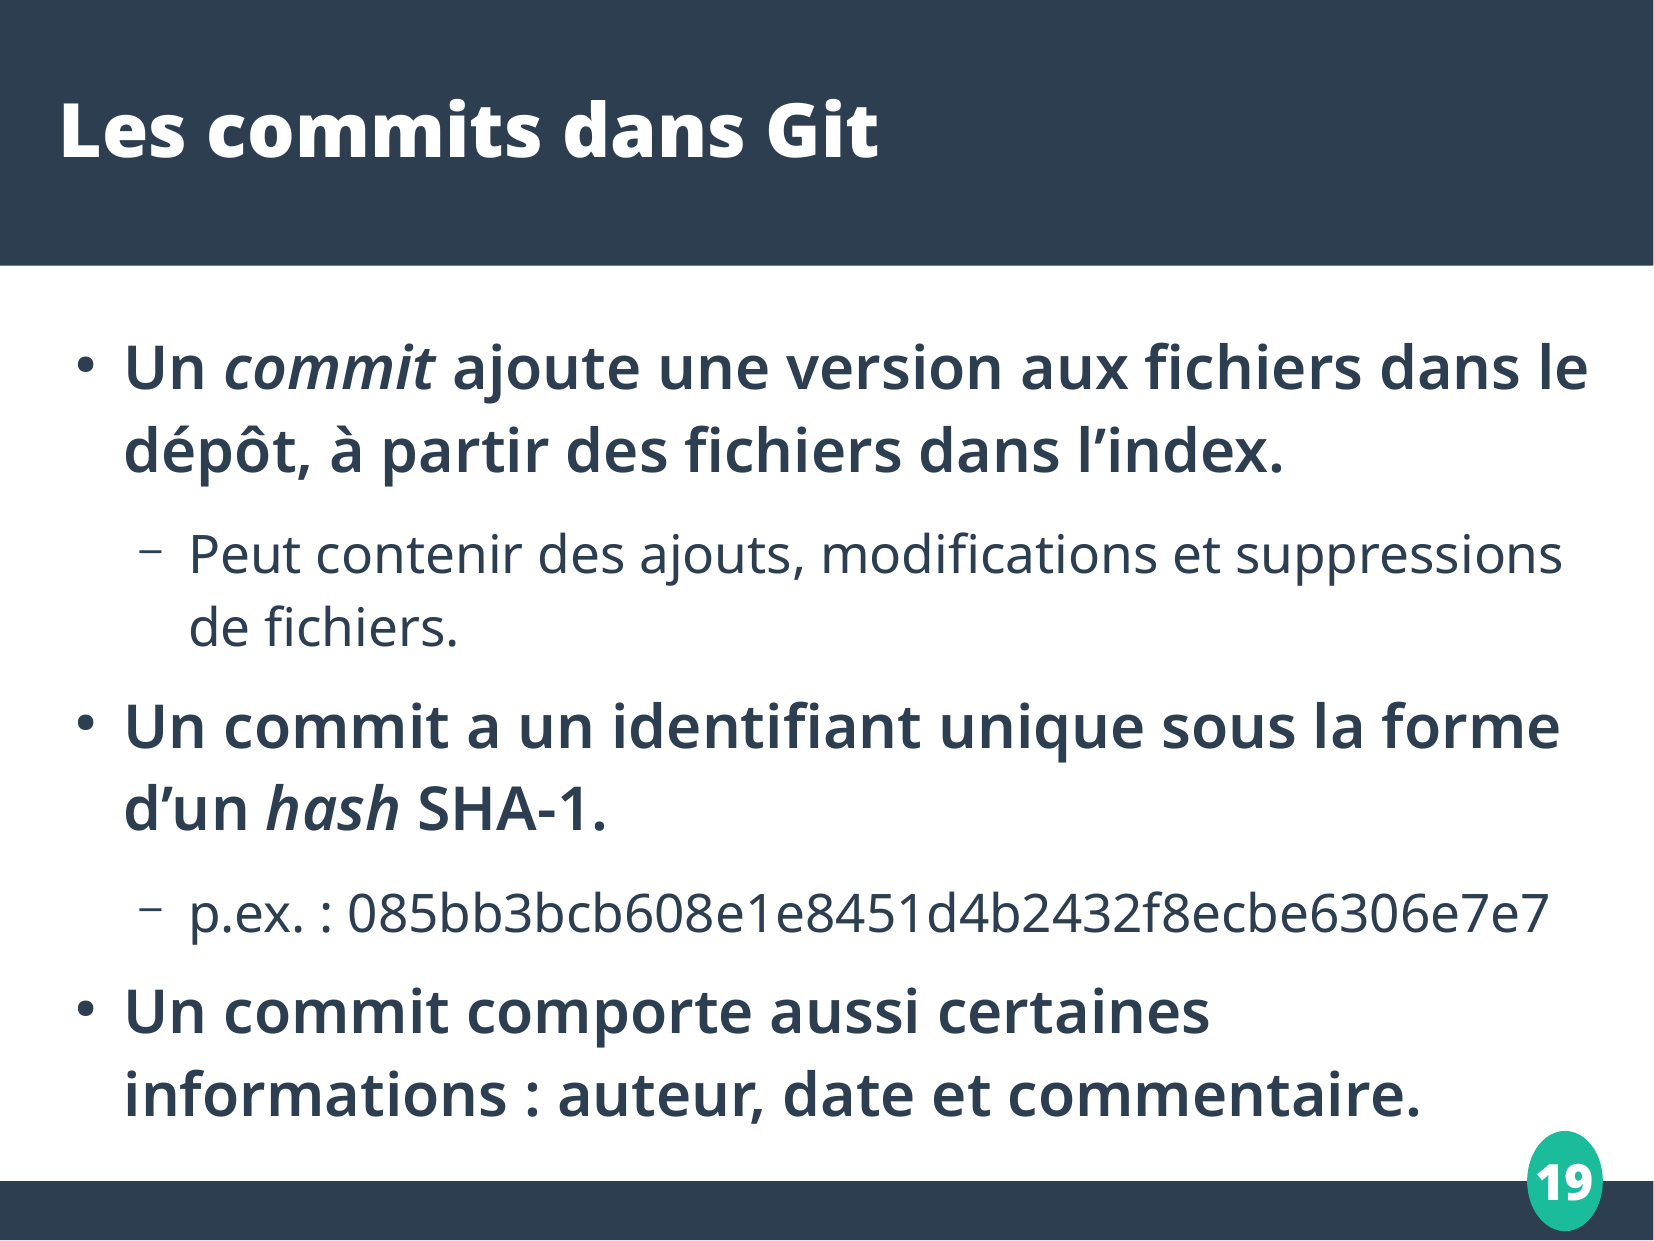

# Les commits dans Git
Un commit ajoute une version aux fichiers dans le dépôt, à partir des fichiers dans l’index.
Peut contenir des ajouts, modifications et suppressions de fichiers.
Un commit a un identifiant unique sous la forme d’un hash SHA-1.
p.ex. : 085bb3bcb608e1e8451d4b2432f8ecbe6306e7e7
Un commit comporte aussi certaines informations : auteur, date et commentaire.